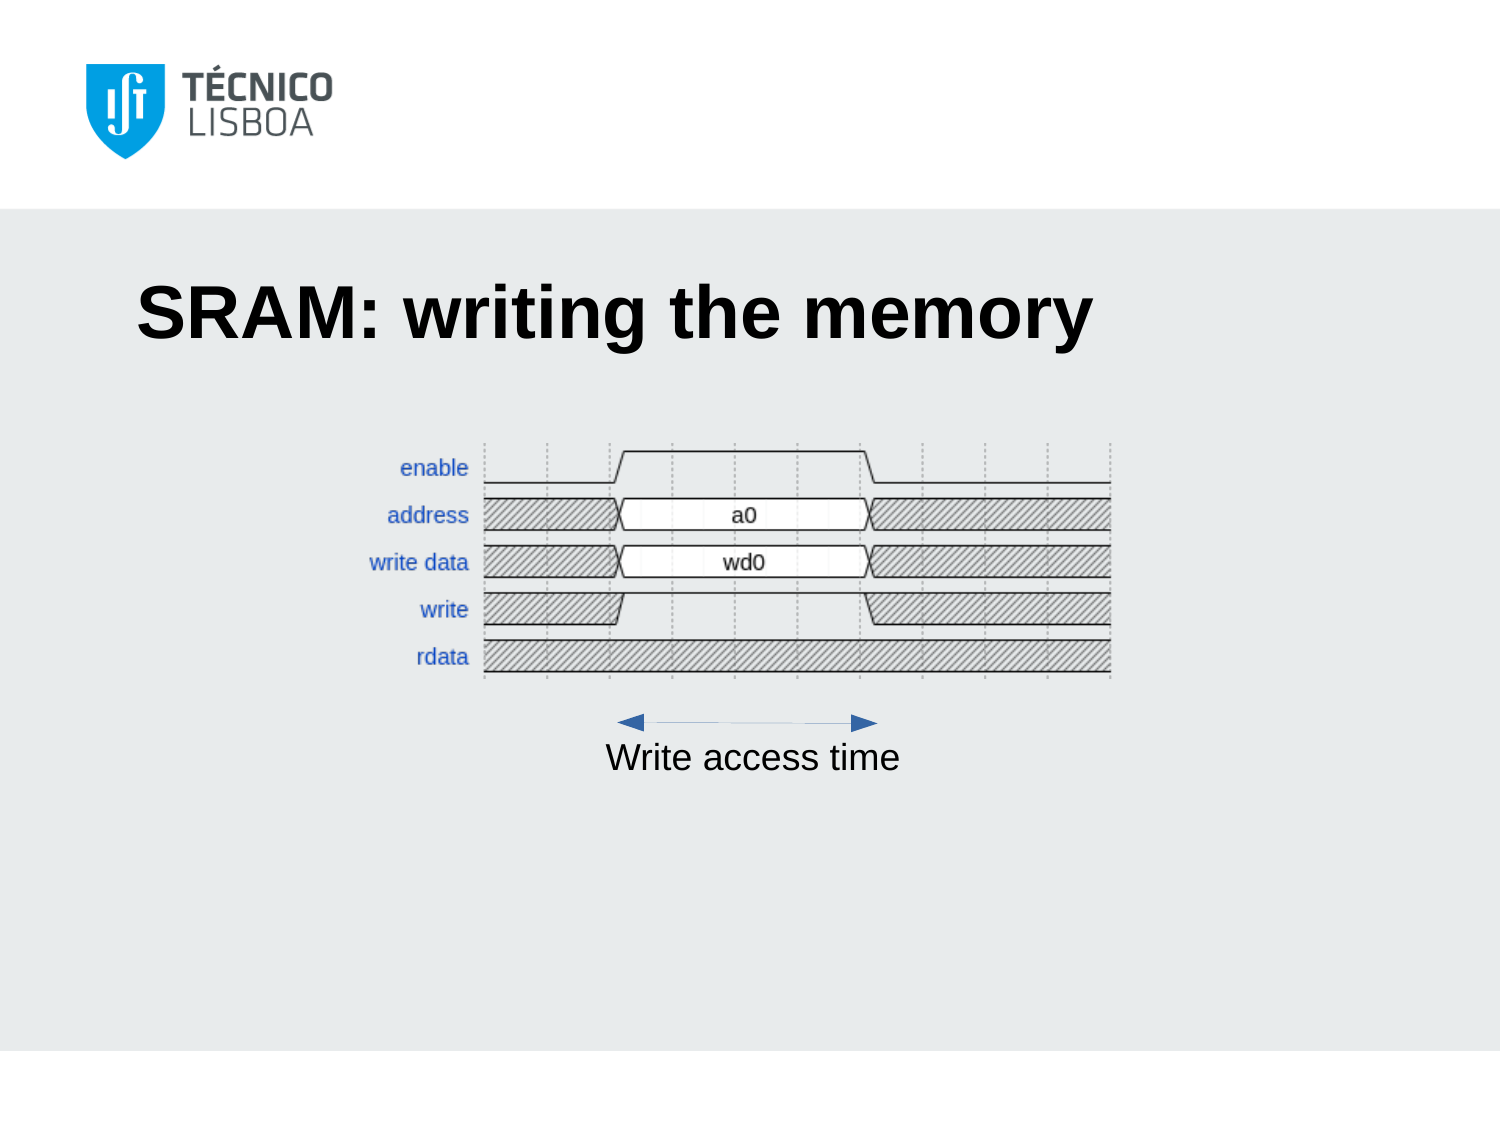

# SRAM: writing the memory
Write access time